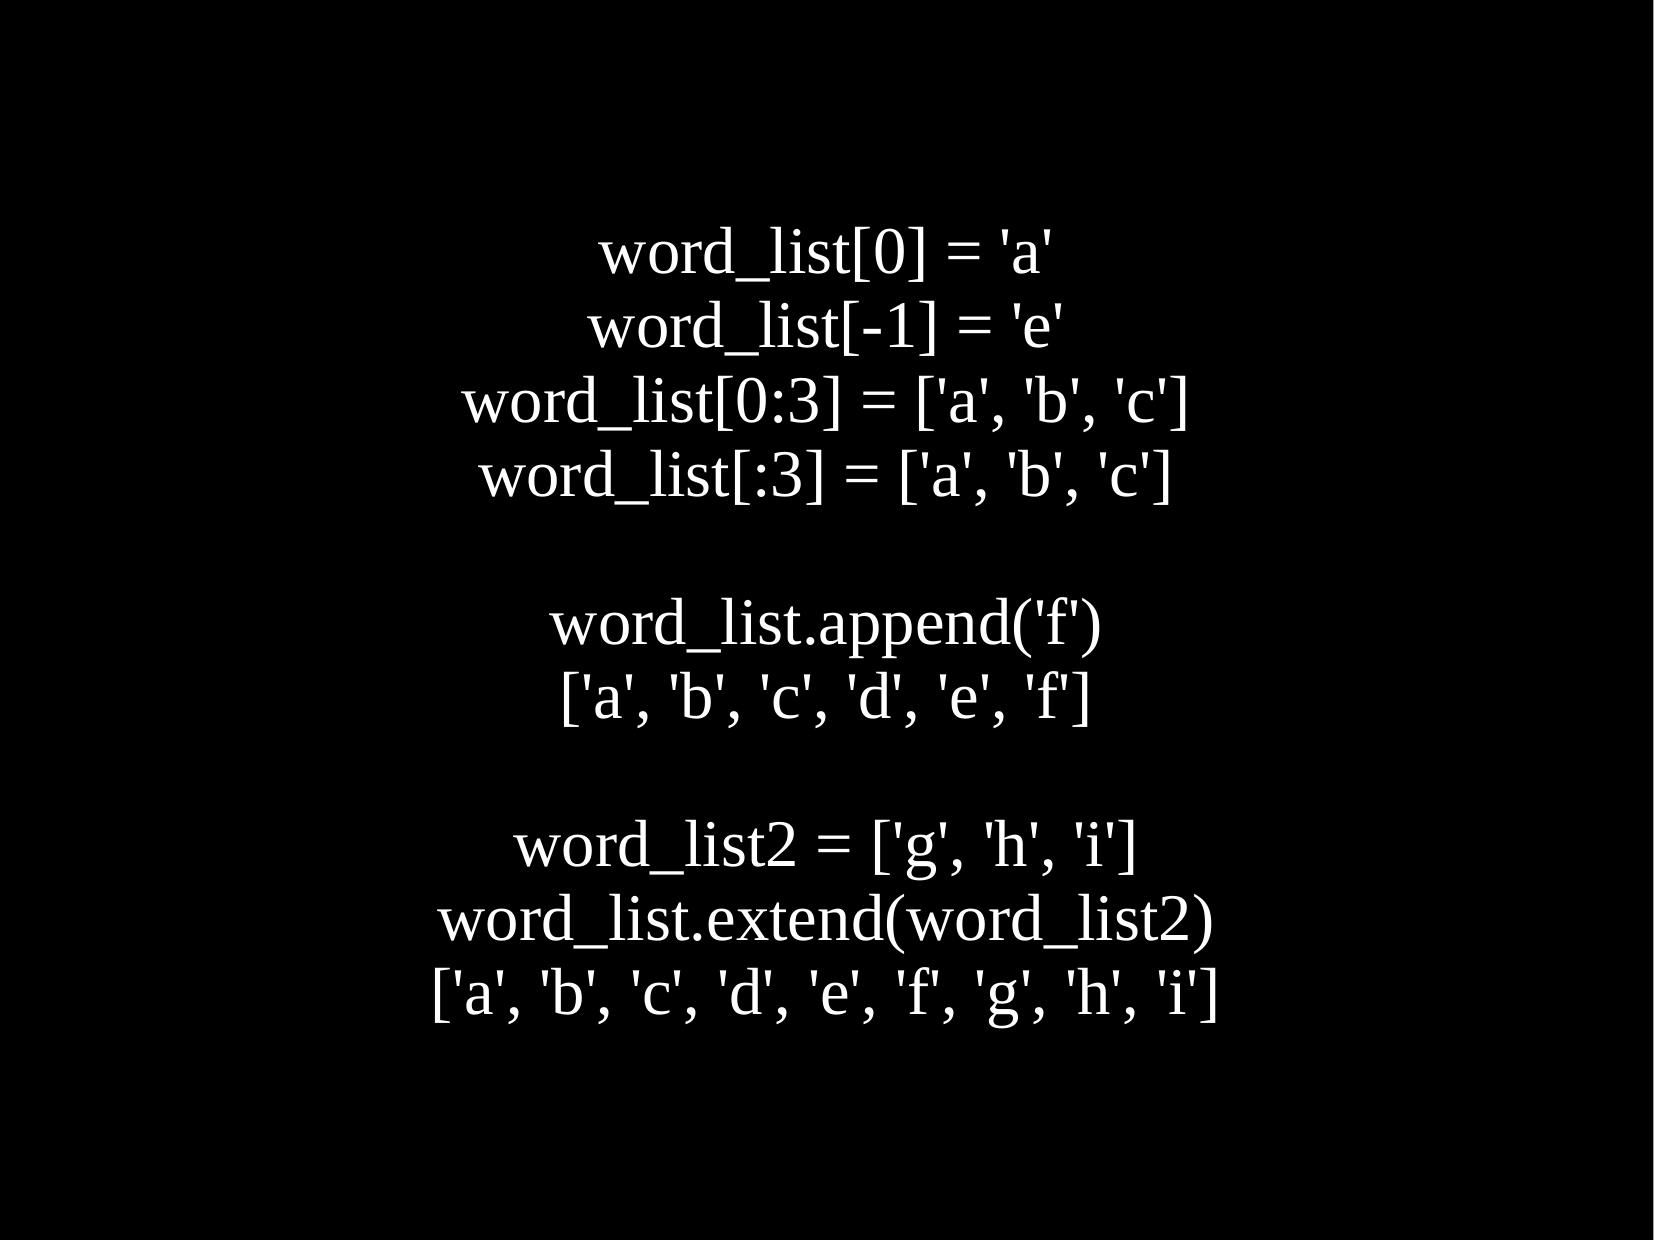

# word_list[0] = 'a'
word_list[-1] = 'e'
word_list[0:3] = ['a', 'b', 'c']
word_list[:3] = ['a', 'b', 'c']
word_list.append('f')
['a', 'b', 'c', 'd', 'e', 'f']
word_list2 = ['g', 'h', 'i']
word_list.extend(word_list2)
['a', 'b', 'c', 'd', 'e', 'f', 'g', 'h', 'i']